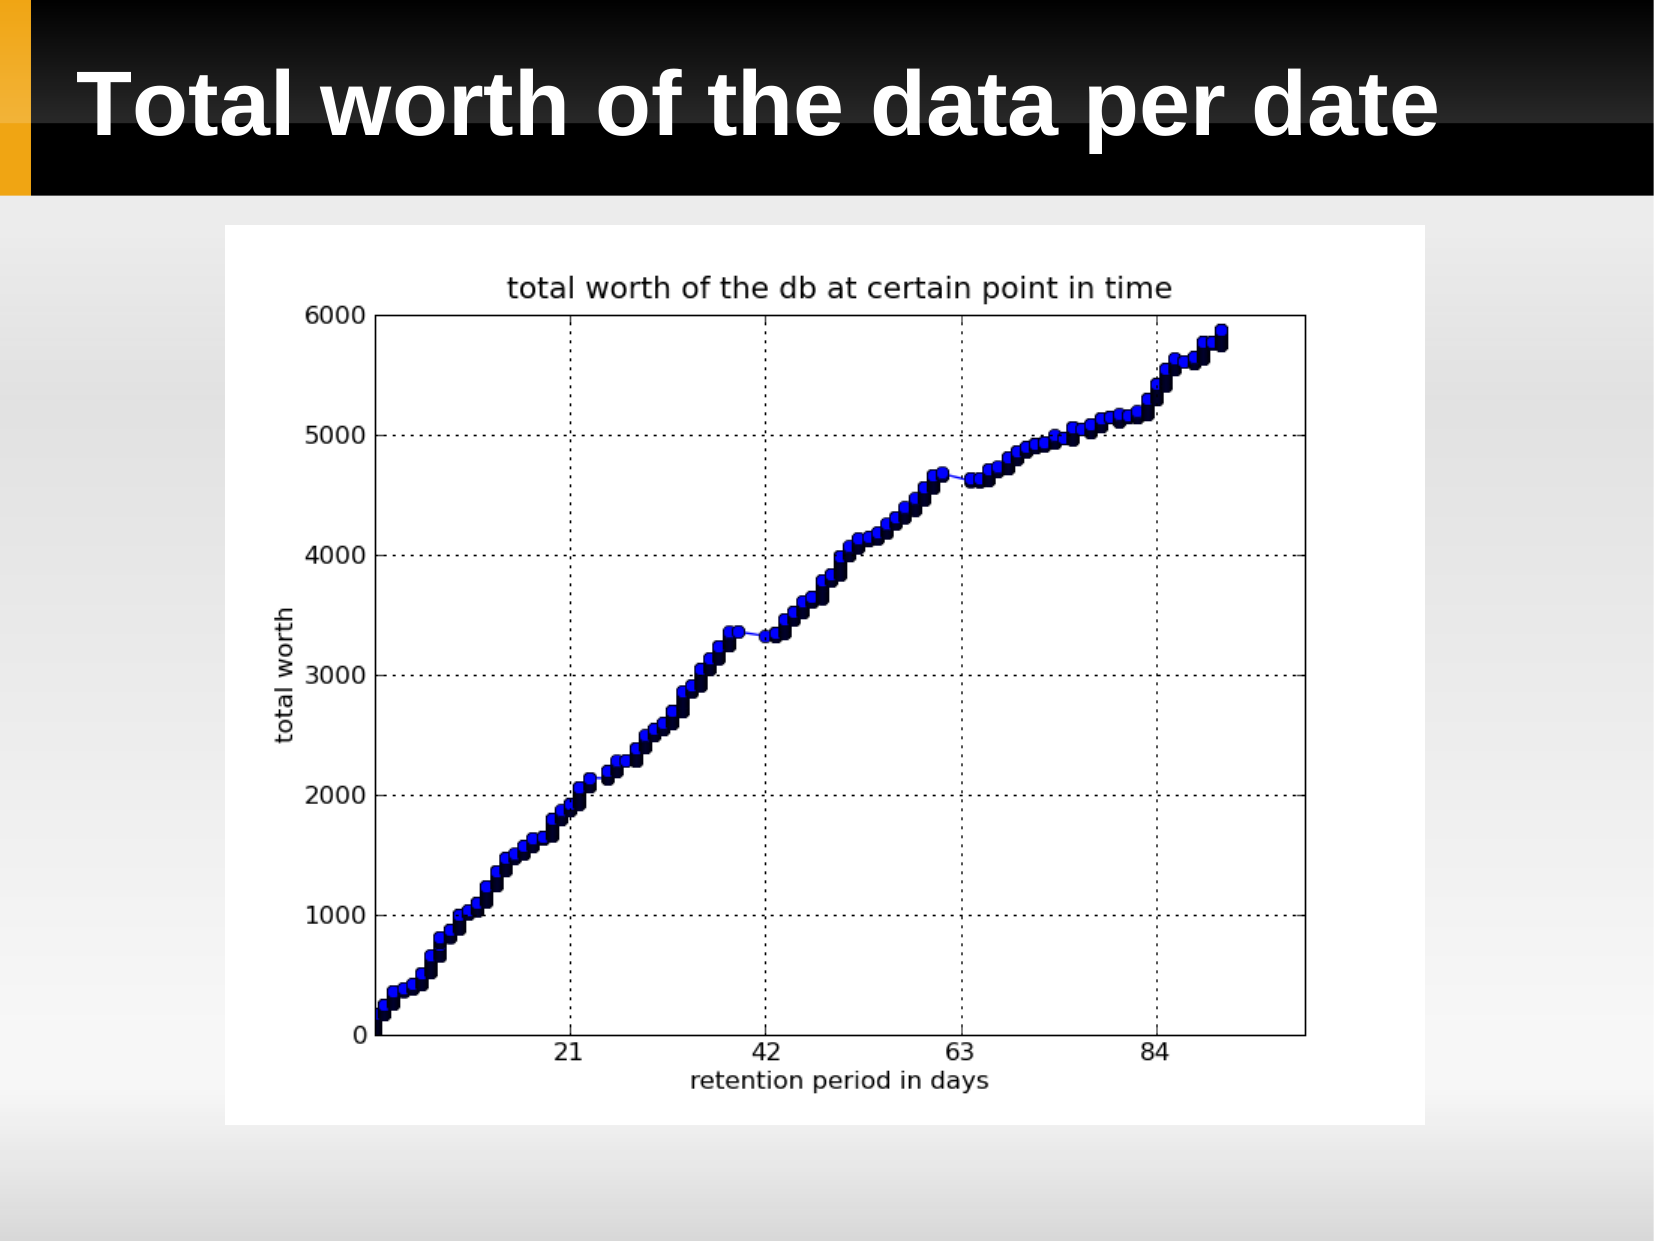

# Total worth of the data per date